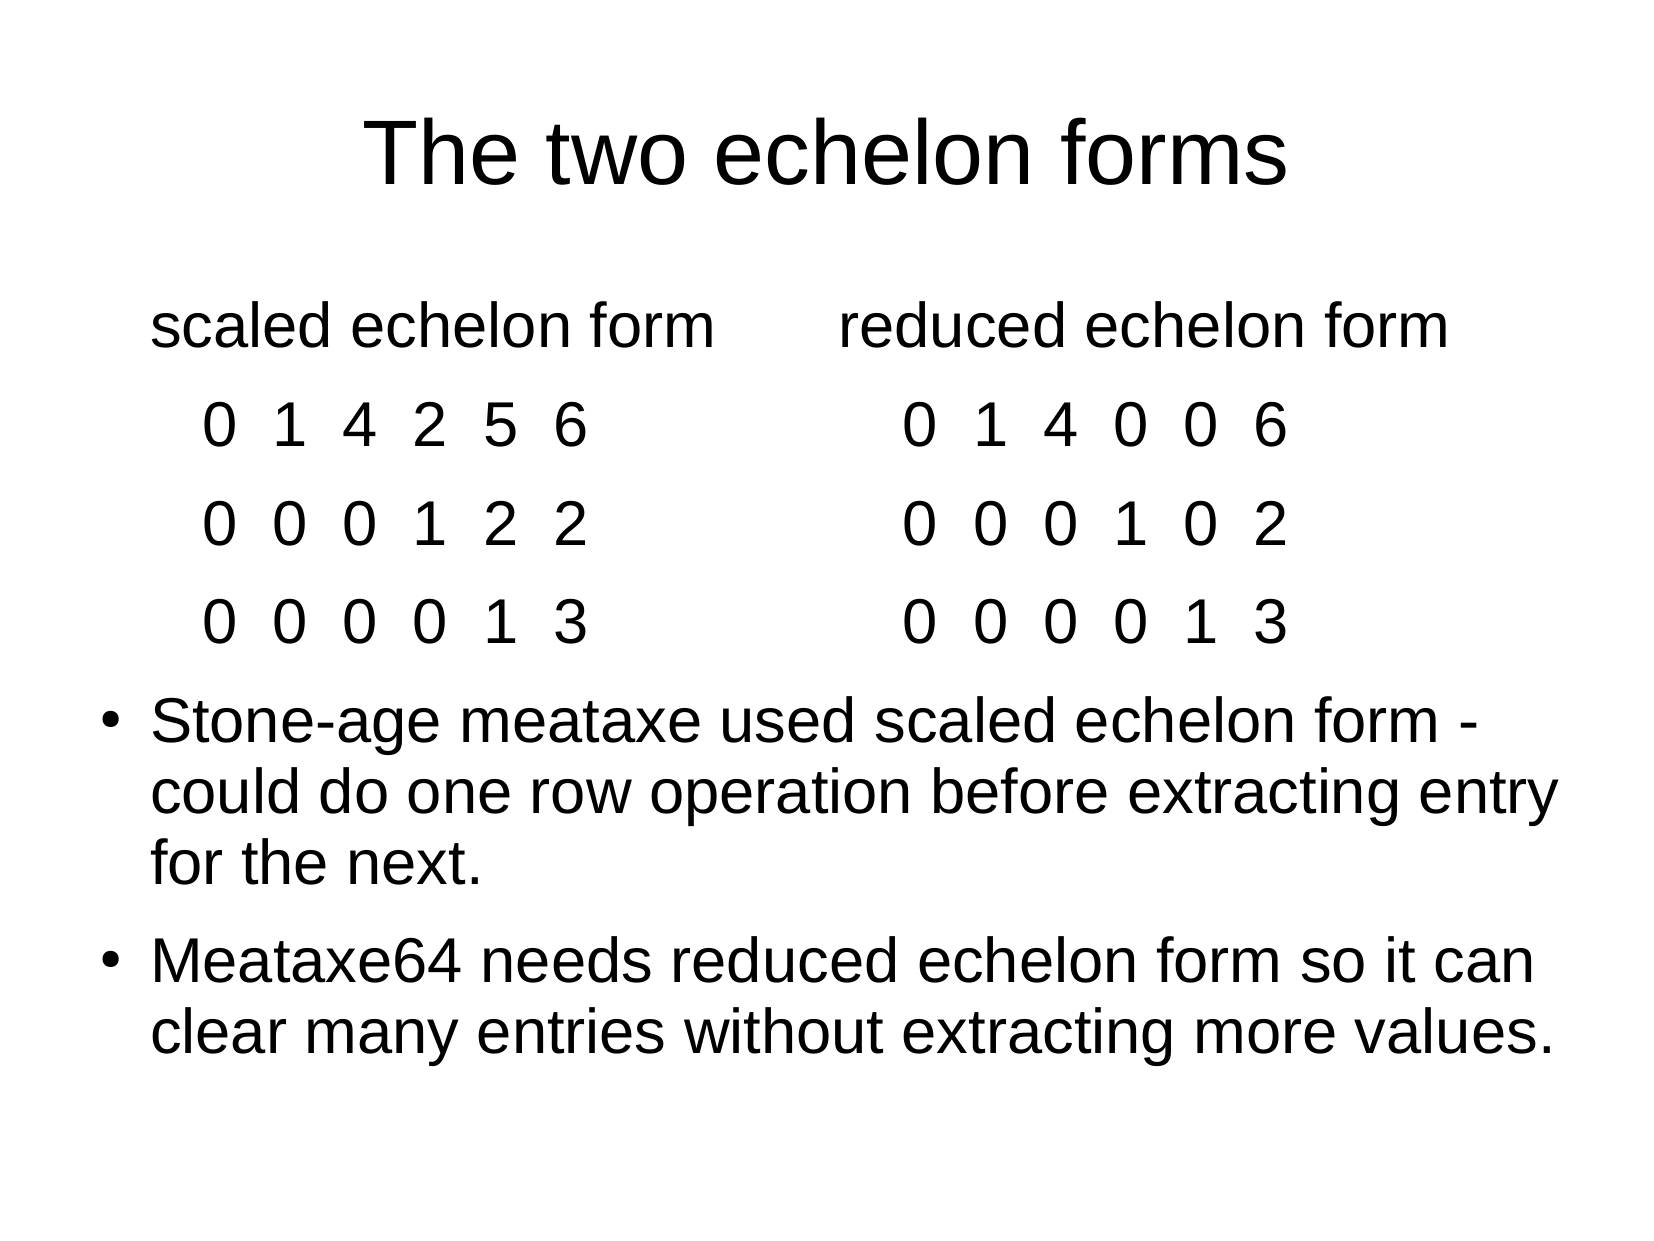

# The two echelon forms
scaled echelon form reduced echelon form
 0 1 4 2 5 6 0 1 4 0 0 6
 0 0 0 1 2 2 0 0 0 1 0 2
 0 0 0 0 1 3 0 0 0 0 1 3
Stone-age meataxe used scaled echelon form - could do one row operation before extracting entry for the next.
Meataxe64 needs reduced echelon form so it can clear many entries without extracting more values.